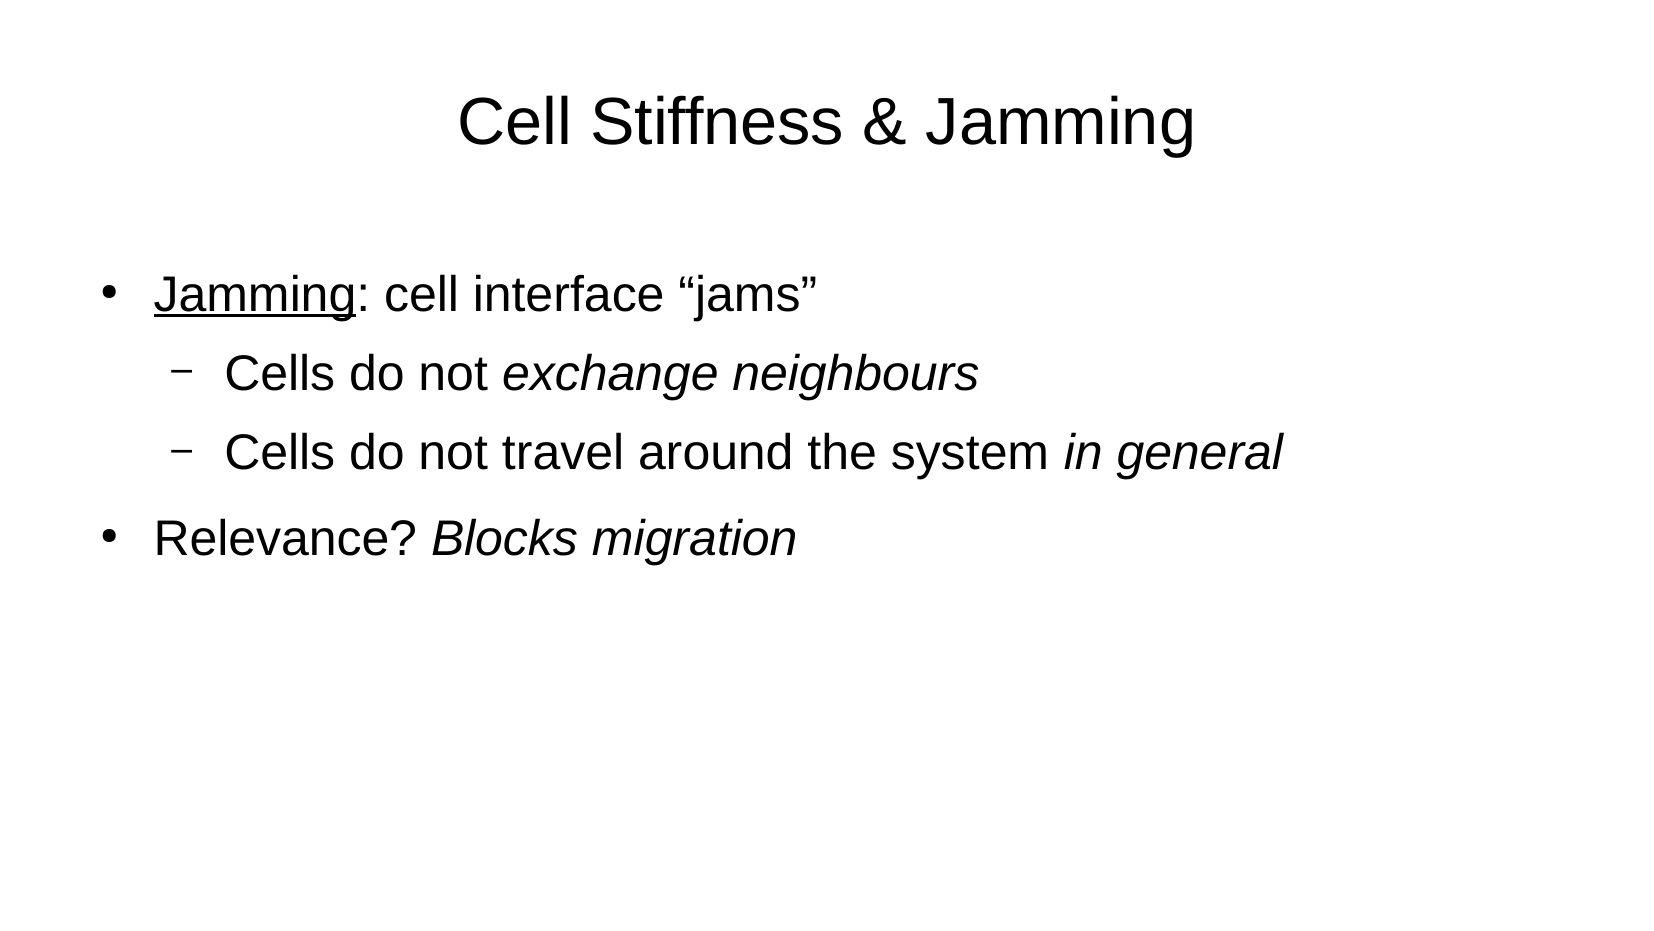

# Cell Stiffness & Jamming
Jamming: cell interface “jams”
Cells do not exchange neighbours
Cells do not travel around the system in general
Relevance? Blocks migration